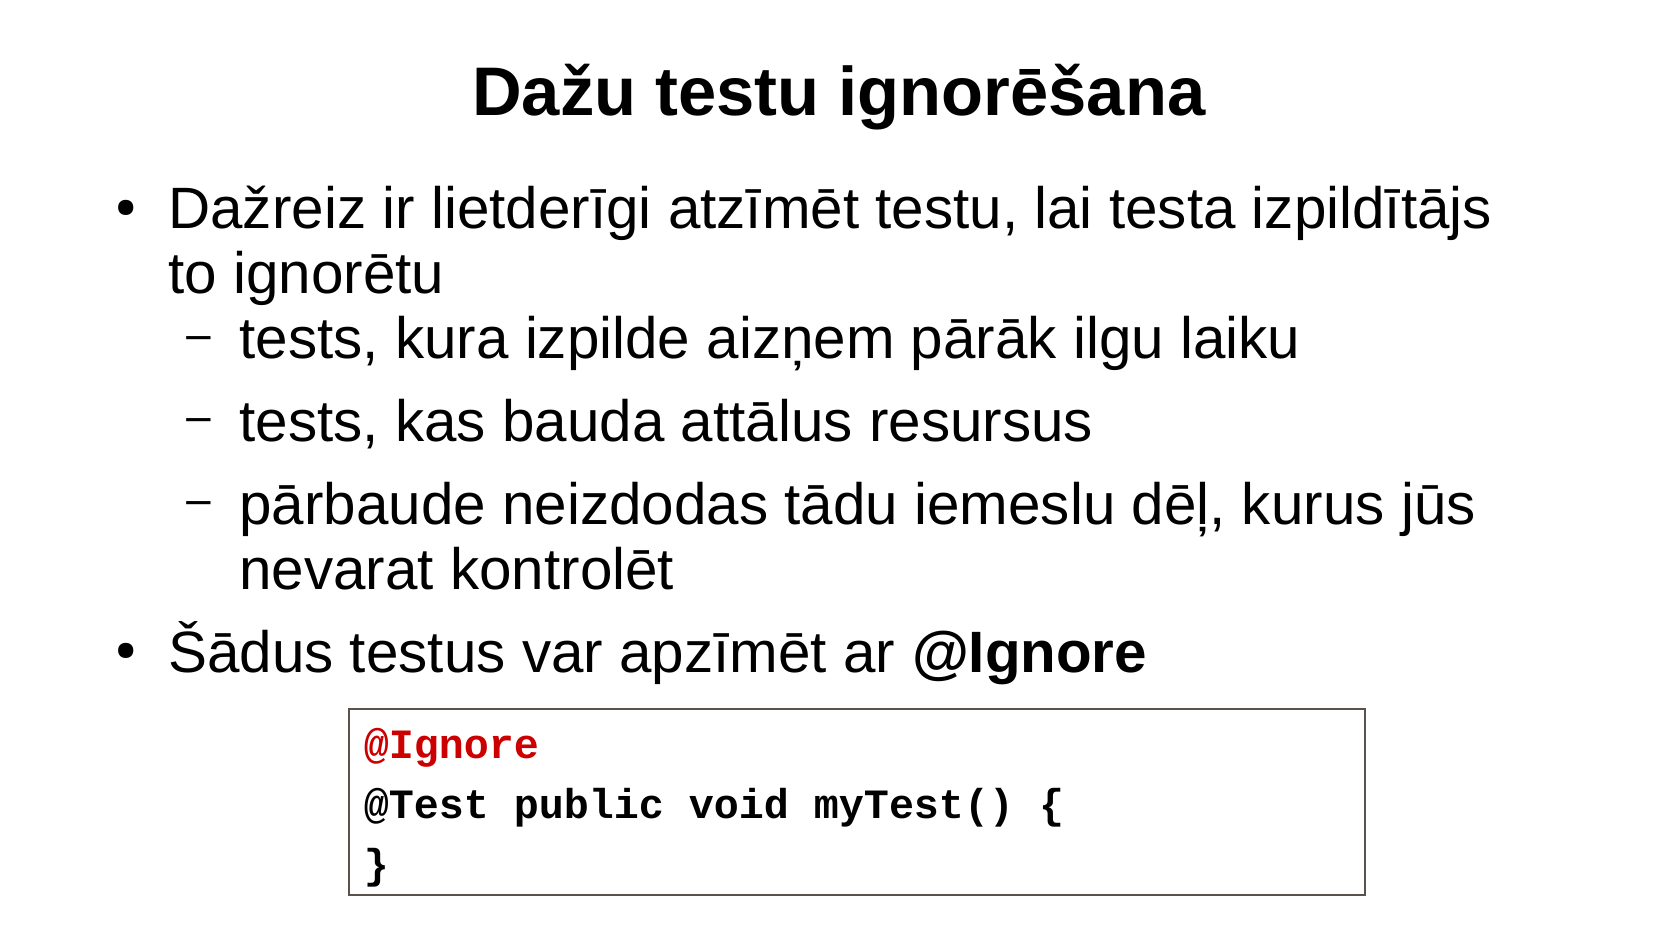

# Dažu testu ignorēšana
Dažreiz ir lietderīgi atzīmēt testu, lai testa izpildītājs to ignorētu
tests, kura izpilde aizņem pārāk ilgu laiku
tests, kas bauda attālus resursus
pārbaude neizdodas tādu iemeslu dēļ, kurus jūs nevarat kontrolēt
Šādus testus var apzīmēt ar @Ignore
@Ignore
@Test public void myTest() {
}